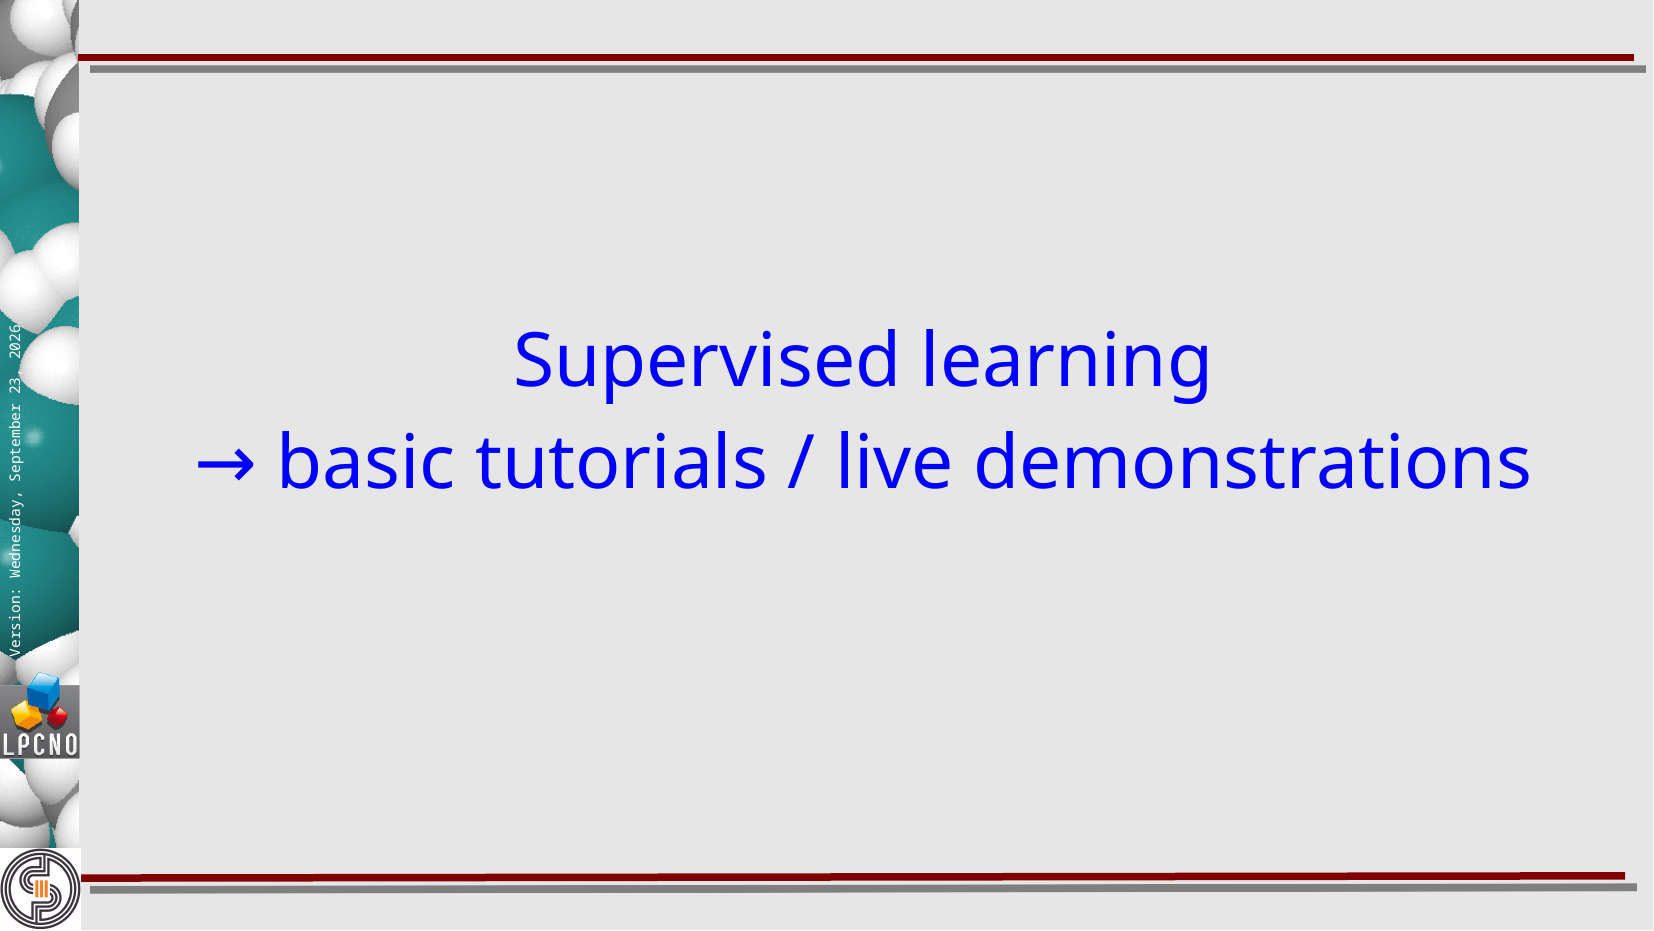

# Supervised learning
→ basic tutorials / live demonstrations